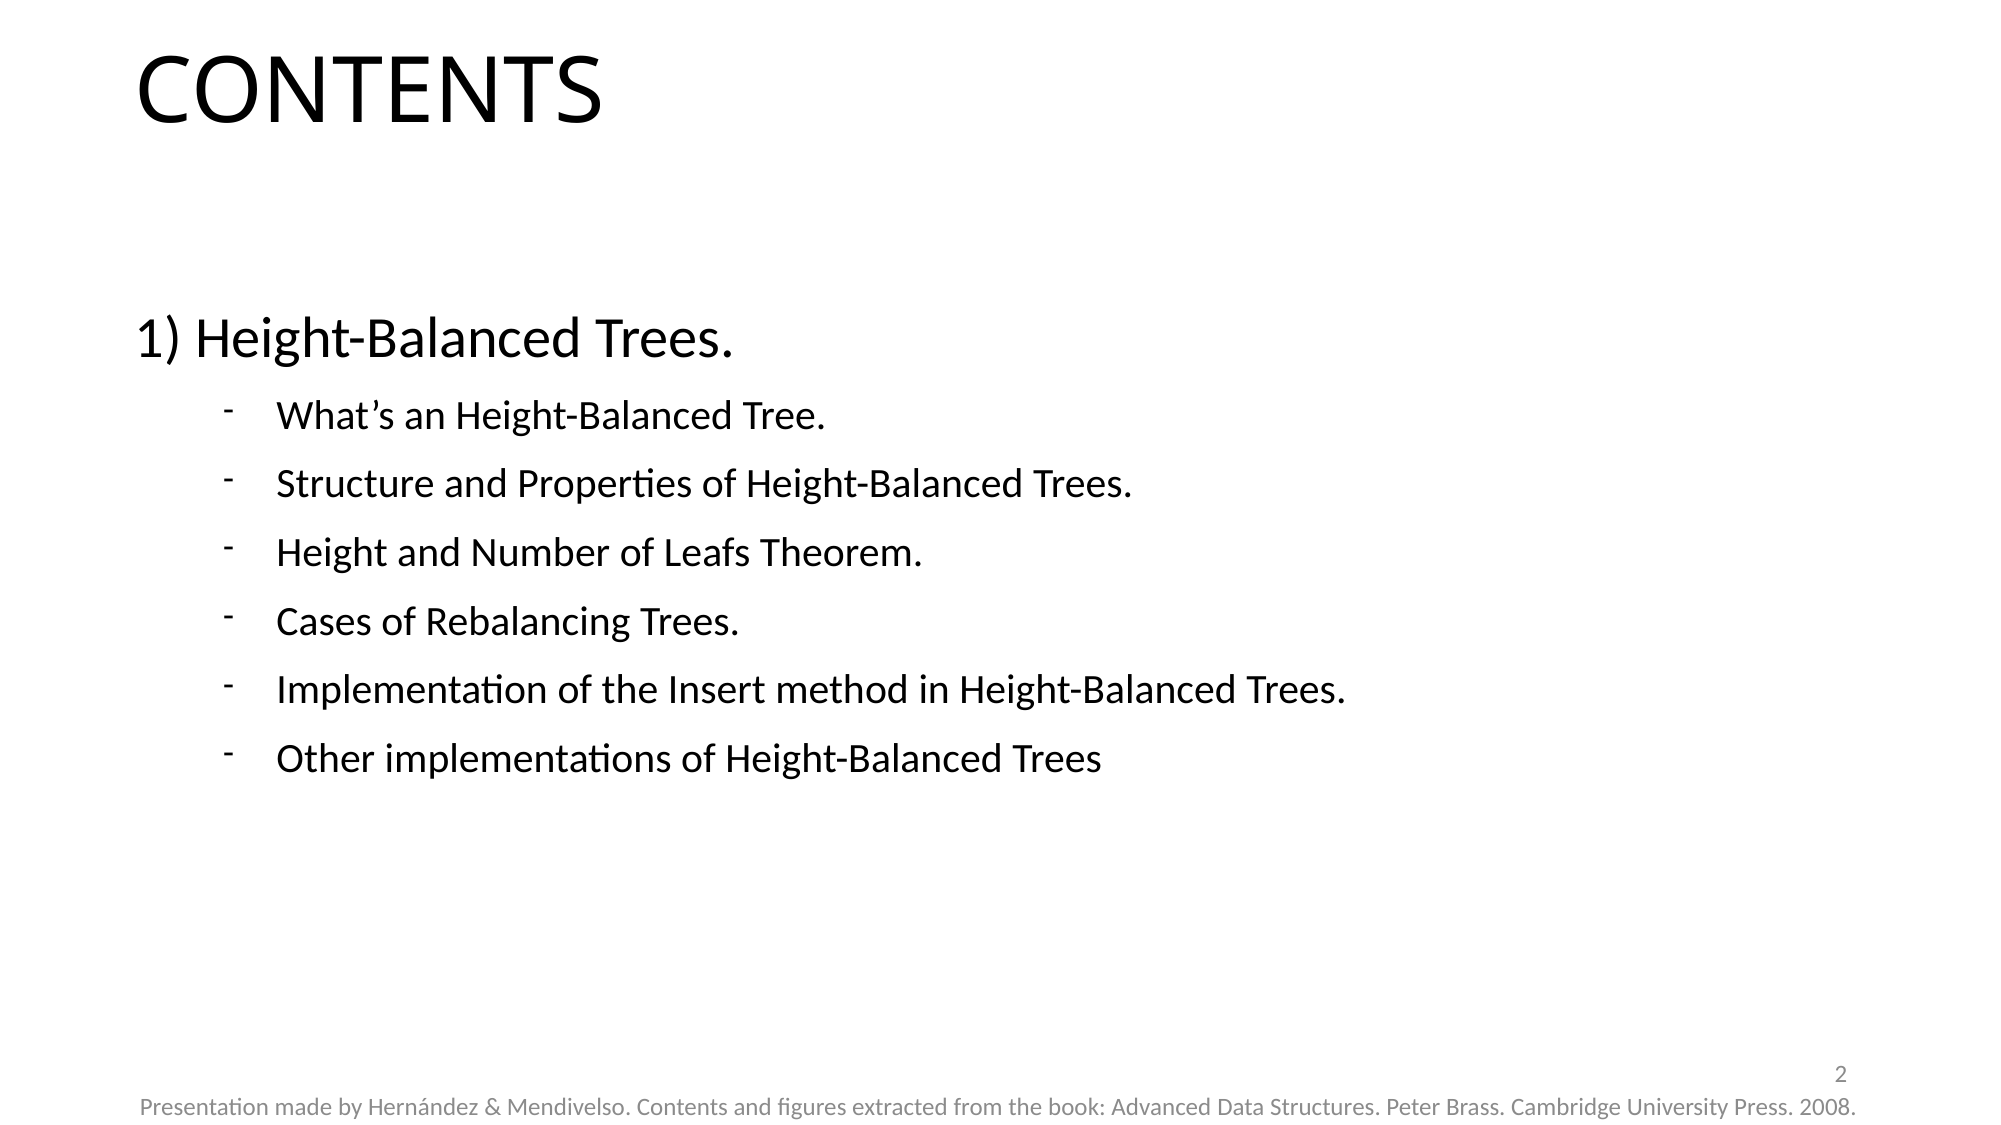

# CONTENTS
 Height-Balanced Trees.
What’s an Height-Balanced Tree.
Structure and Properties of Height-Balanced Trees.
Height and Number of Leafs Theorem.
Cases of Rebalancing Trees.
Implementation of the Insert method in Height-Balanced Trees.
Other implementations of Height-Balanced Trees
2
Presentation made by Hernández & Mendivelso. Contents and figures extracted from the book: Advanced Data Structures. Peter Brass. Cambridge University Press. 2008.